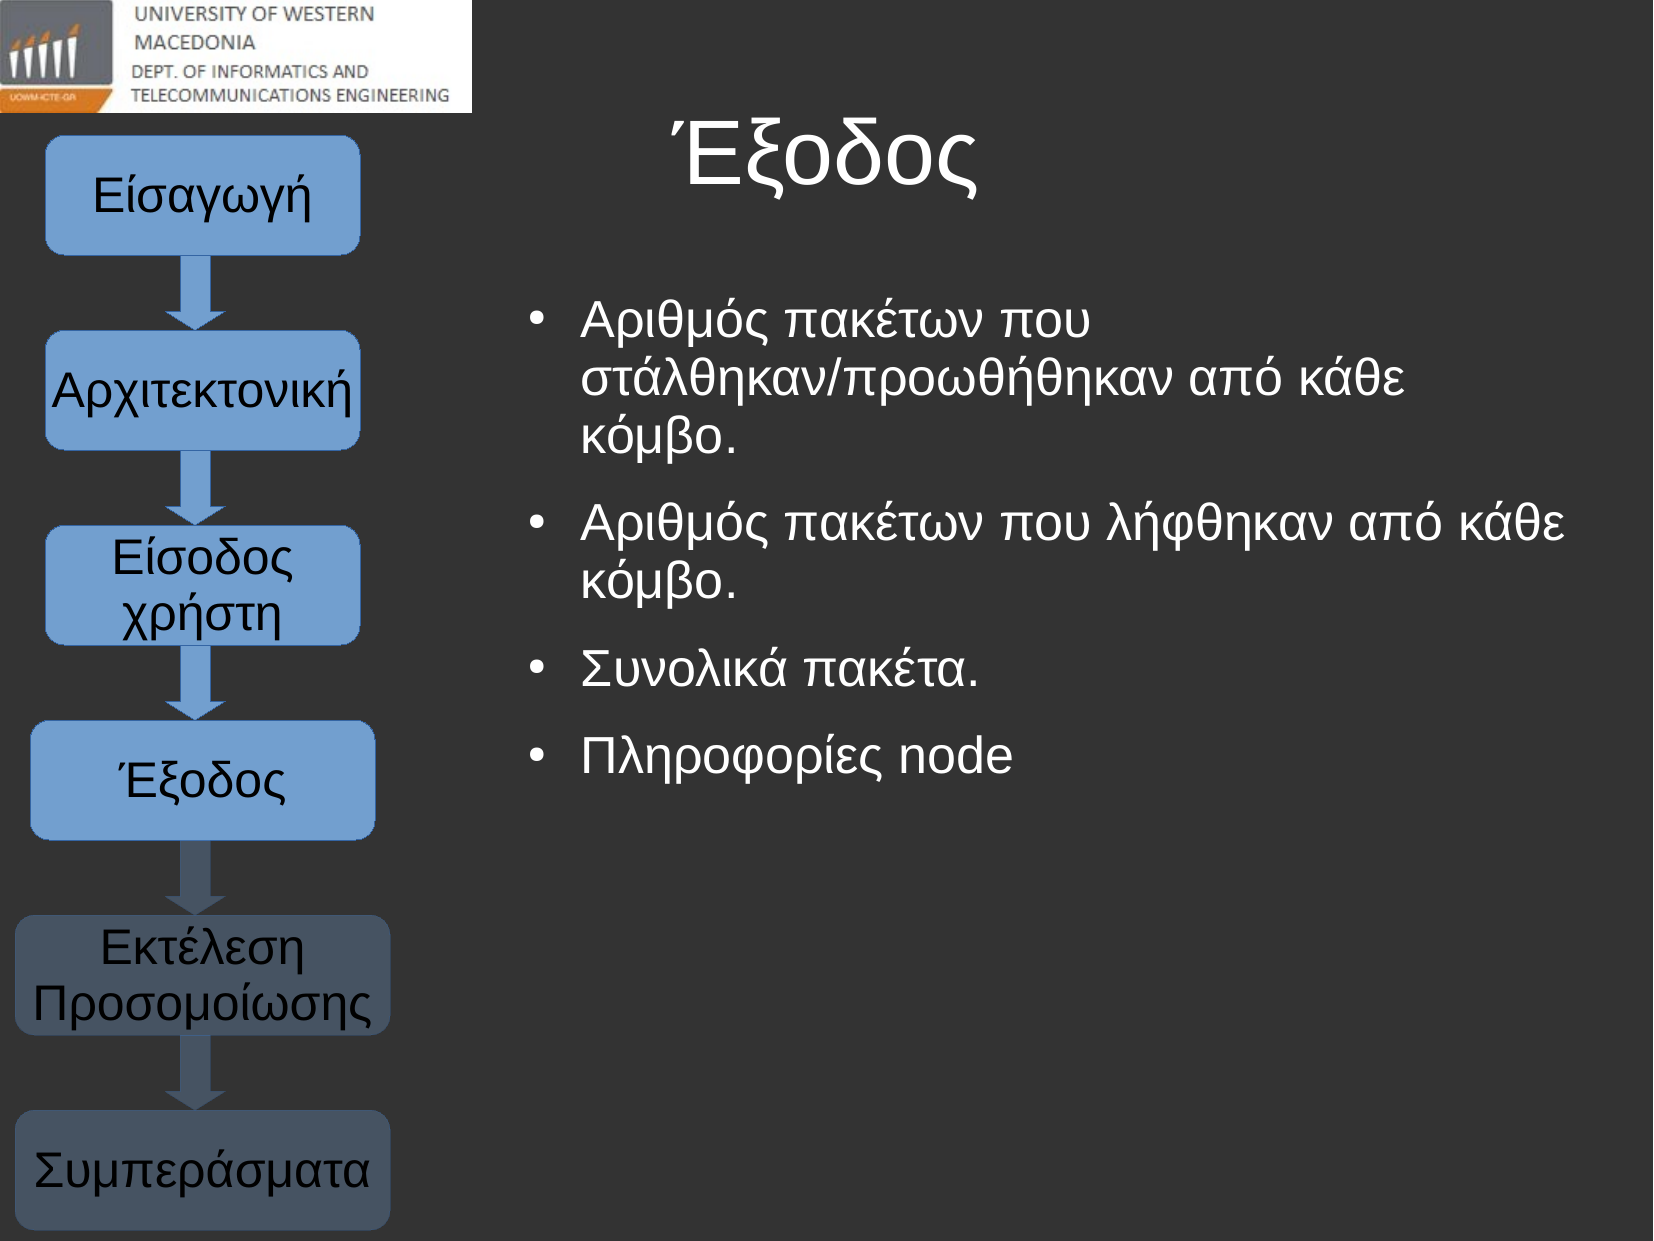

# Έξοδος
Είσαγωγή
Αριθμός πακέτων που στάλθηκαν/προωθήθηκαν από κάθε κόμβο.
Αριθμός πακέτων που λήφθηκαν από κάθε κόμβο.
Συνολικά πακέτα.
Πληροφορίες node
Αρχιτεκτονική
Είσοδος
χρήστη
Έξοδος
Εκτέλεση
Προσομοίωσης
Συμπεράσματα